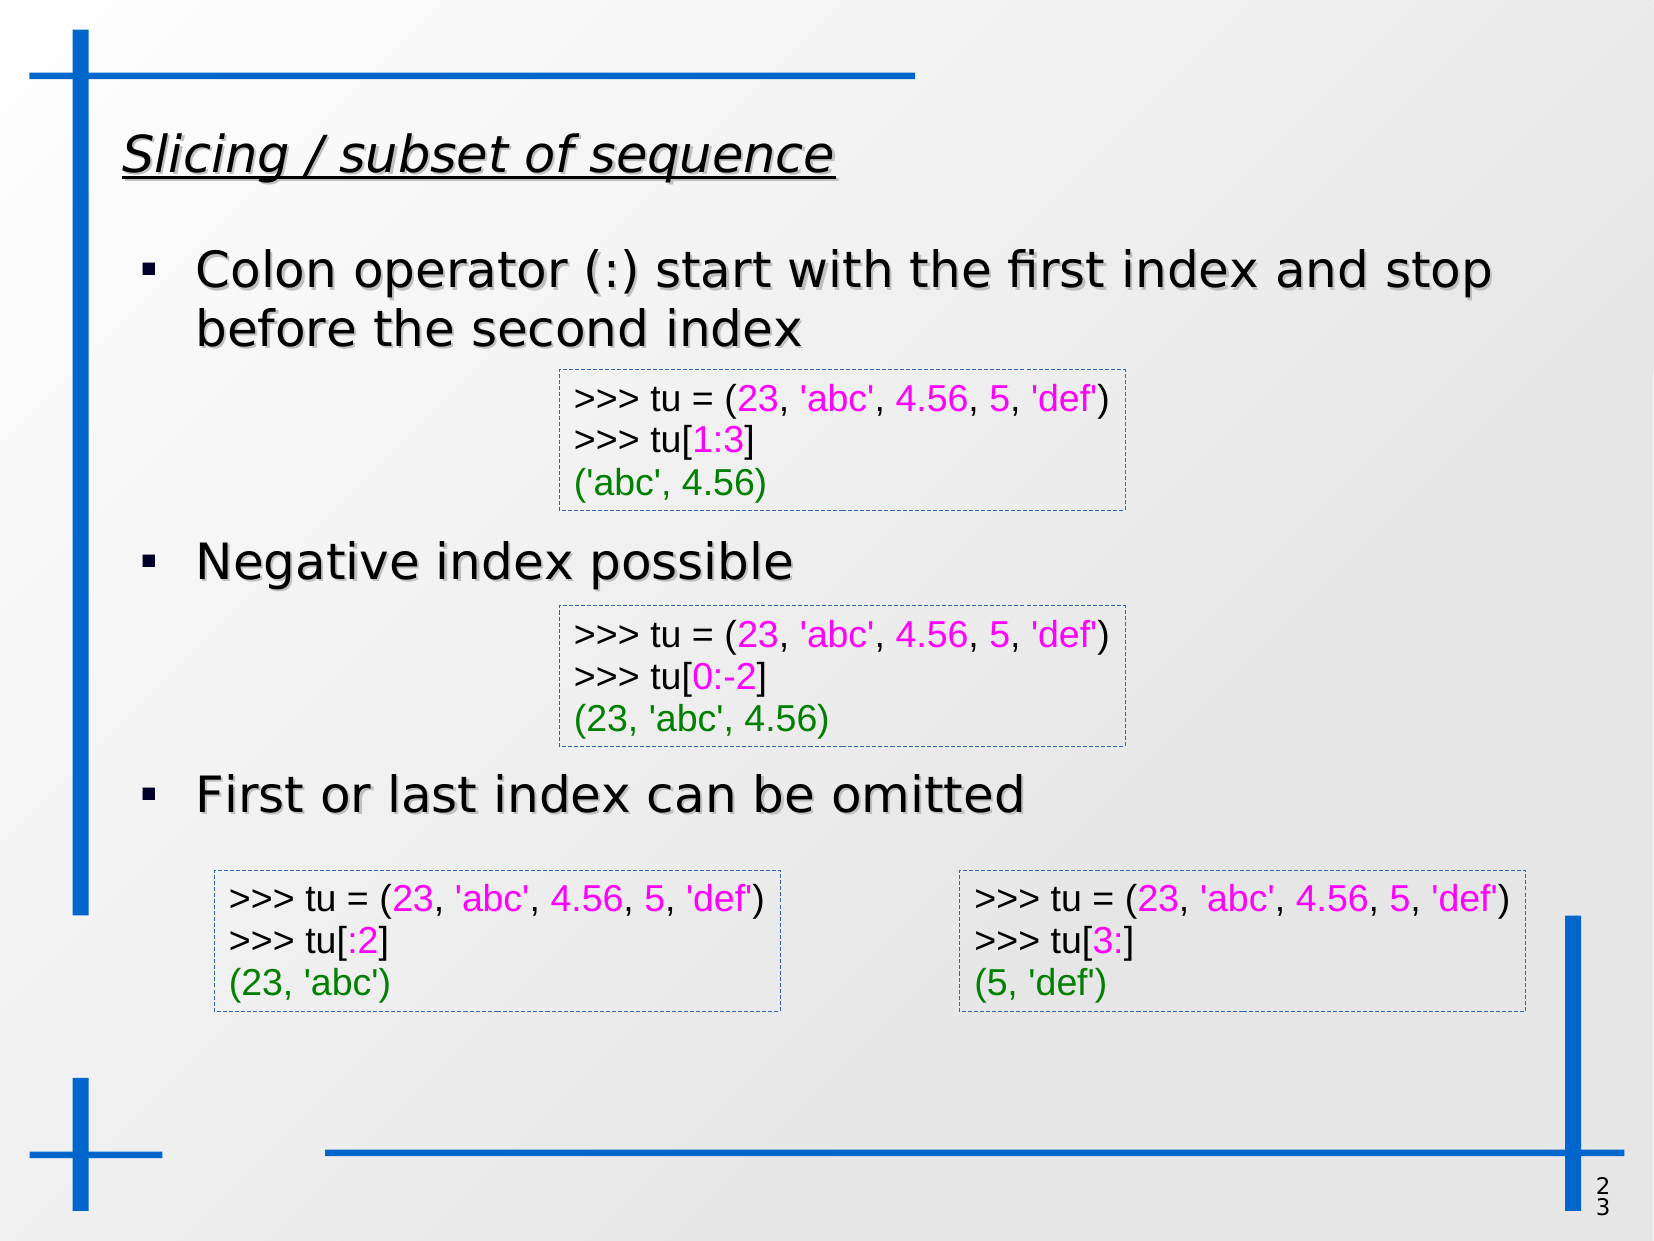

# Slicing / subset of sequence
Colon operator (:) start with the first index and stop before the second index
Negative index possible
First or last index can be omitted
>>> tu = (23, 'abc', 4.56, 5, 'def')
>>> tu[1:3]
('abc', 4.56)
>>> tu = (23, 'abc', 4.56, 5, 'def')
>>> tu[0:-2]
(23, 'abc', 4.56)
>>> tu = (23, 'abc', 4.56, 5, 'def')
>>> tu[:2]
(23, 'abc')
>>> tu = (23, 'abc', 4.56, 5, 'def')
>>> tu[3:]
(5, 'def')